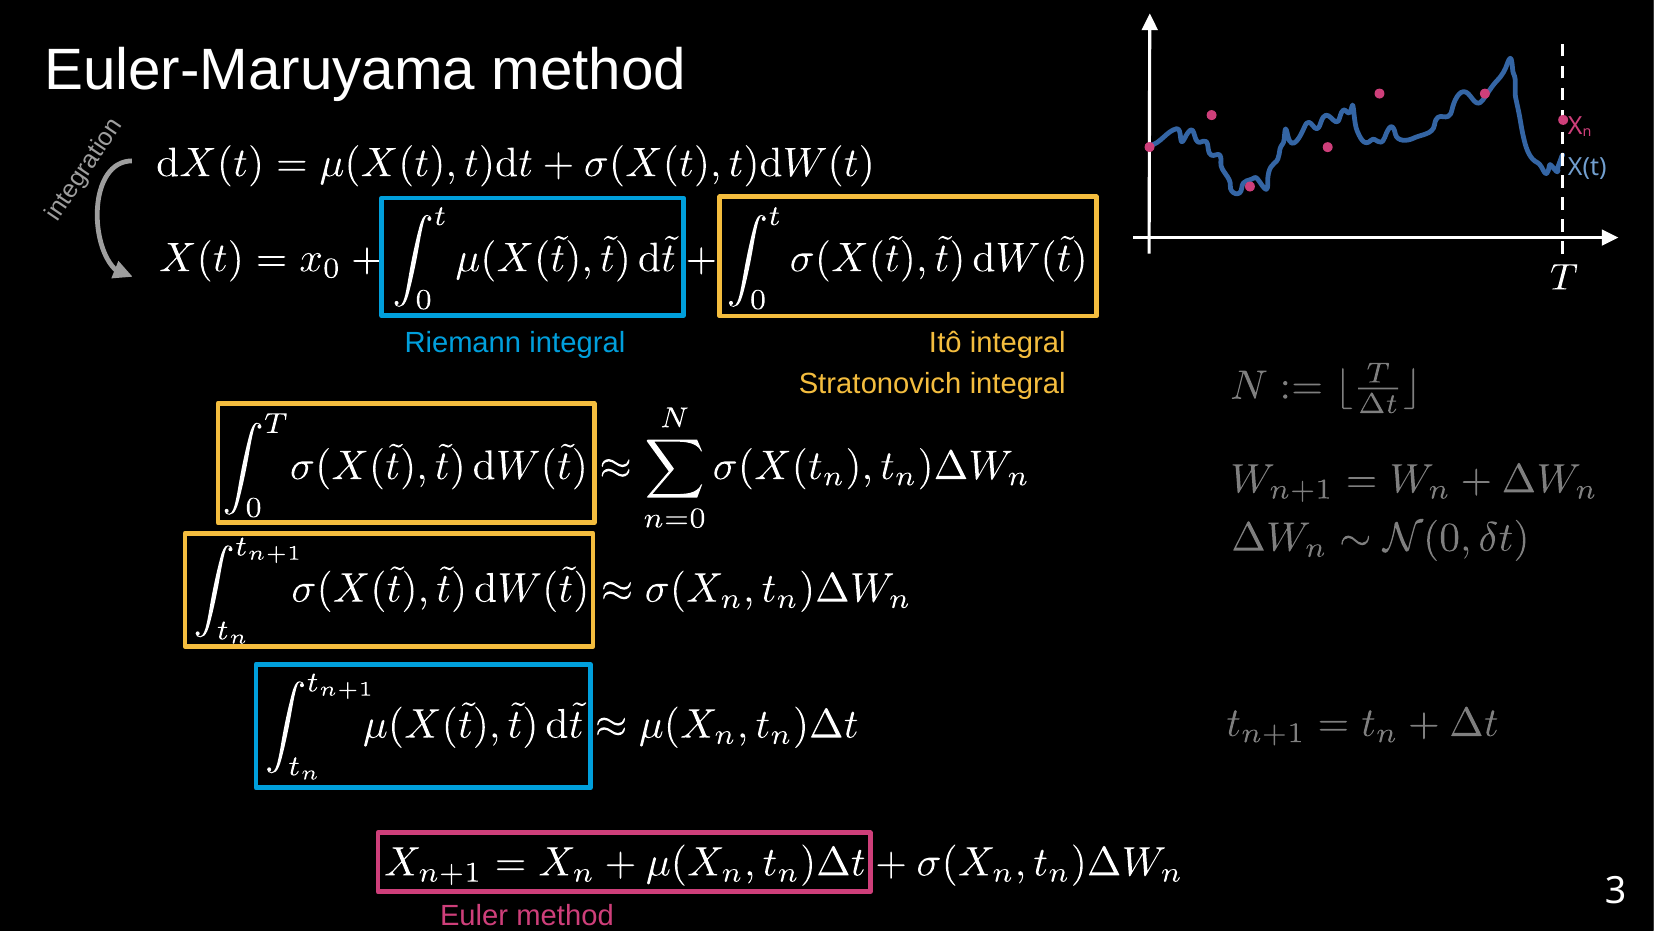

X(t)
Euler-Maruyama method
Xn
integration
Itô integral
Stratonovich integral
Riemann integral
Euler method